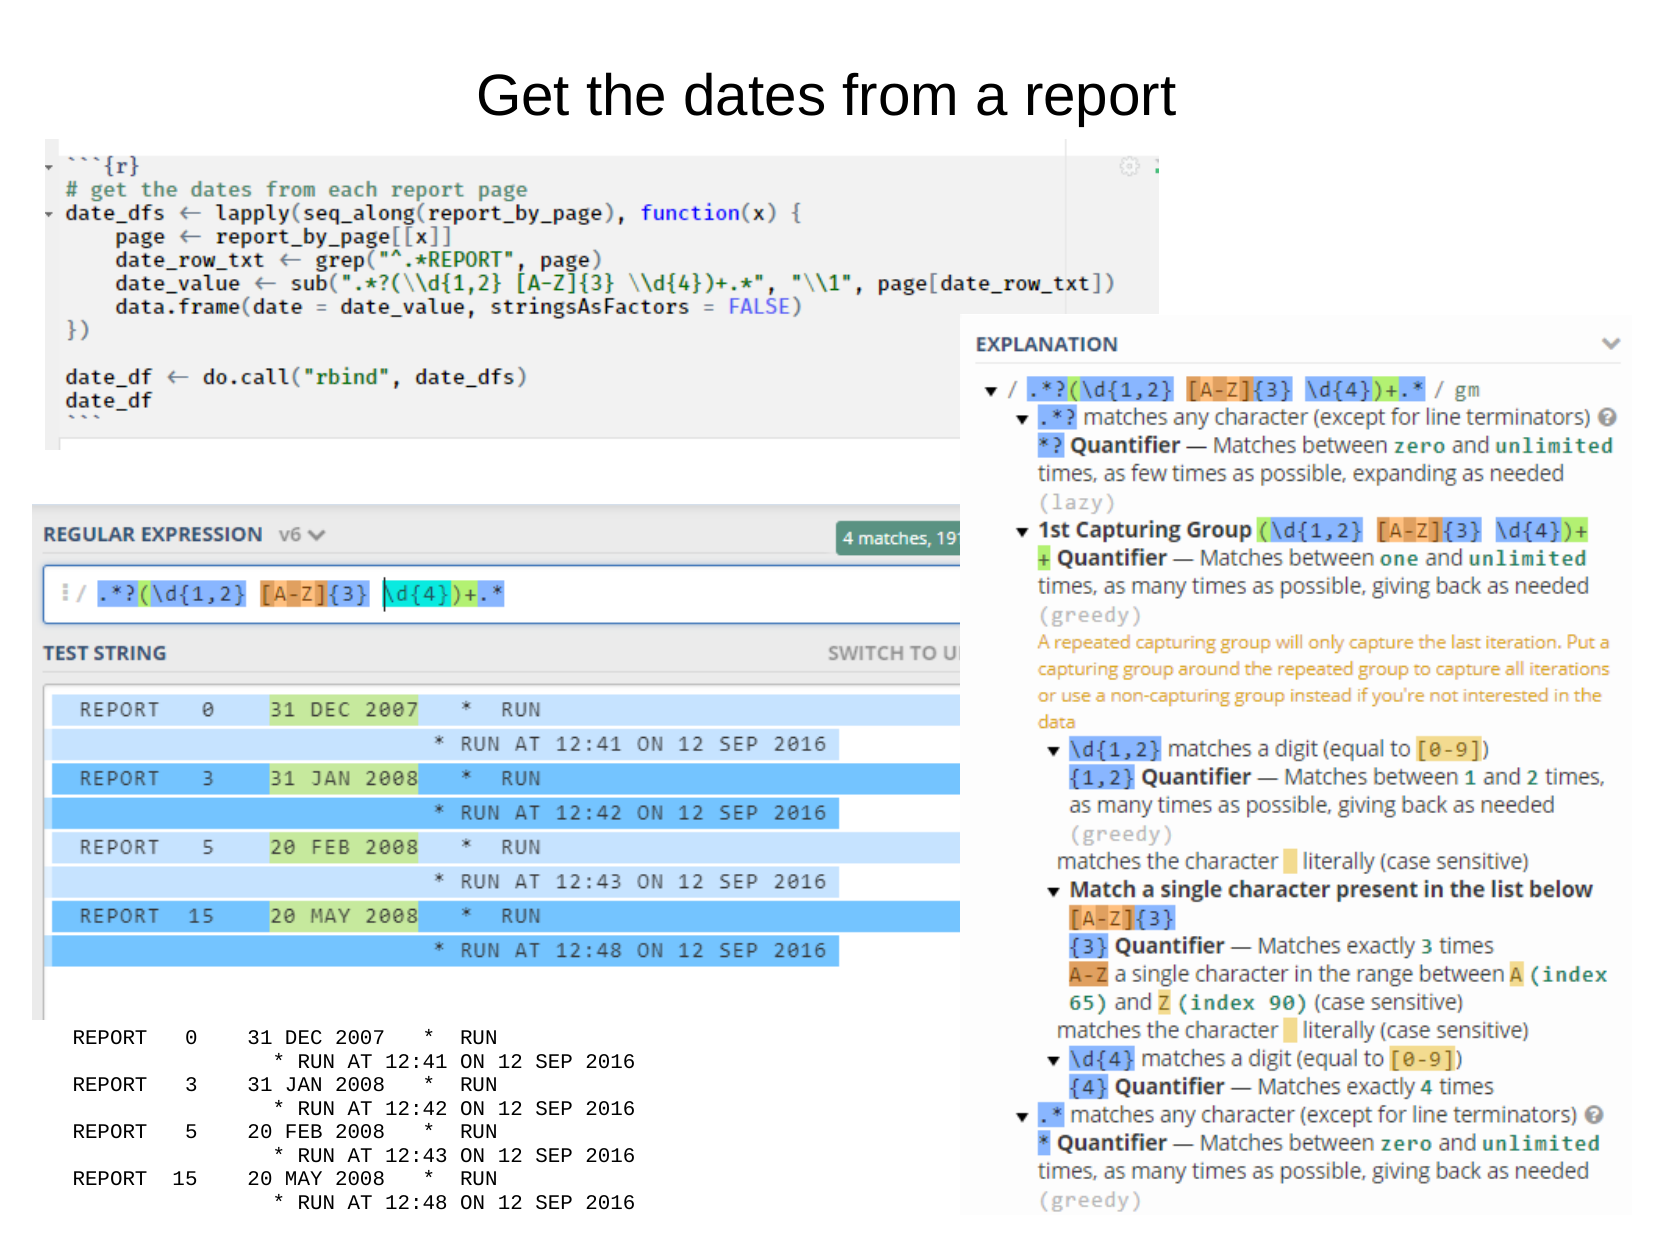

# Get the dates from a report
 REPORT 0 31 DEC 2007 * RUN * RUN AT 12:41 ON 12 SEP 2016
 REPORT 3 31 JAN 2008 * RUN * RUN AT 12:42 ON 12 SEP 2016
 REPORT 5 20 FEB 2008 * RUN * RUN AT 12:43 ON 12 SEP 2016
 REPORT 15 20 MAY 2008 * RUN * RUN AT 12:48 ON 12 SEP 2016